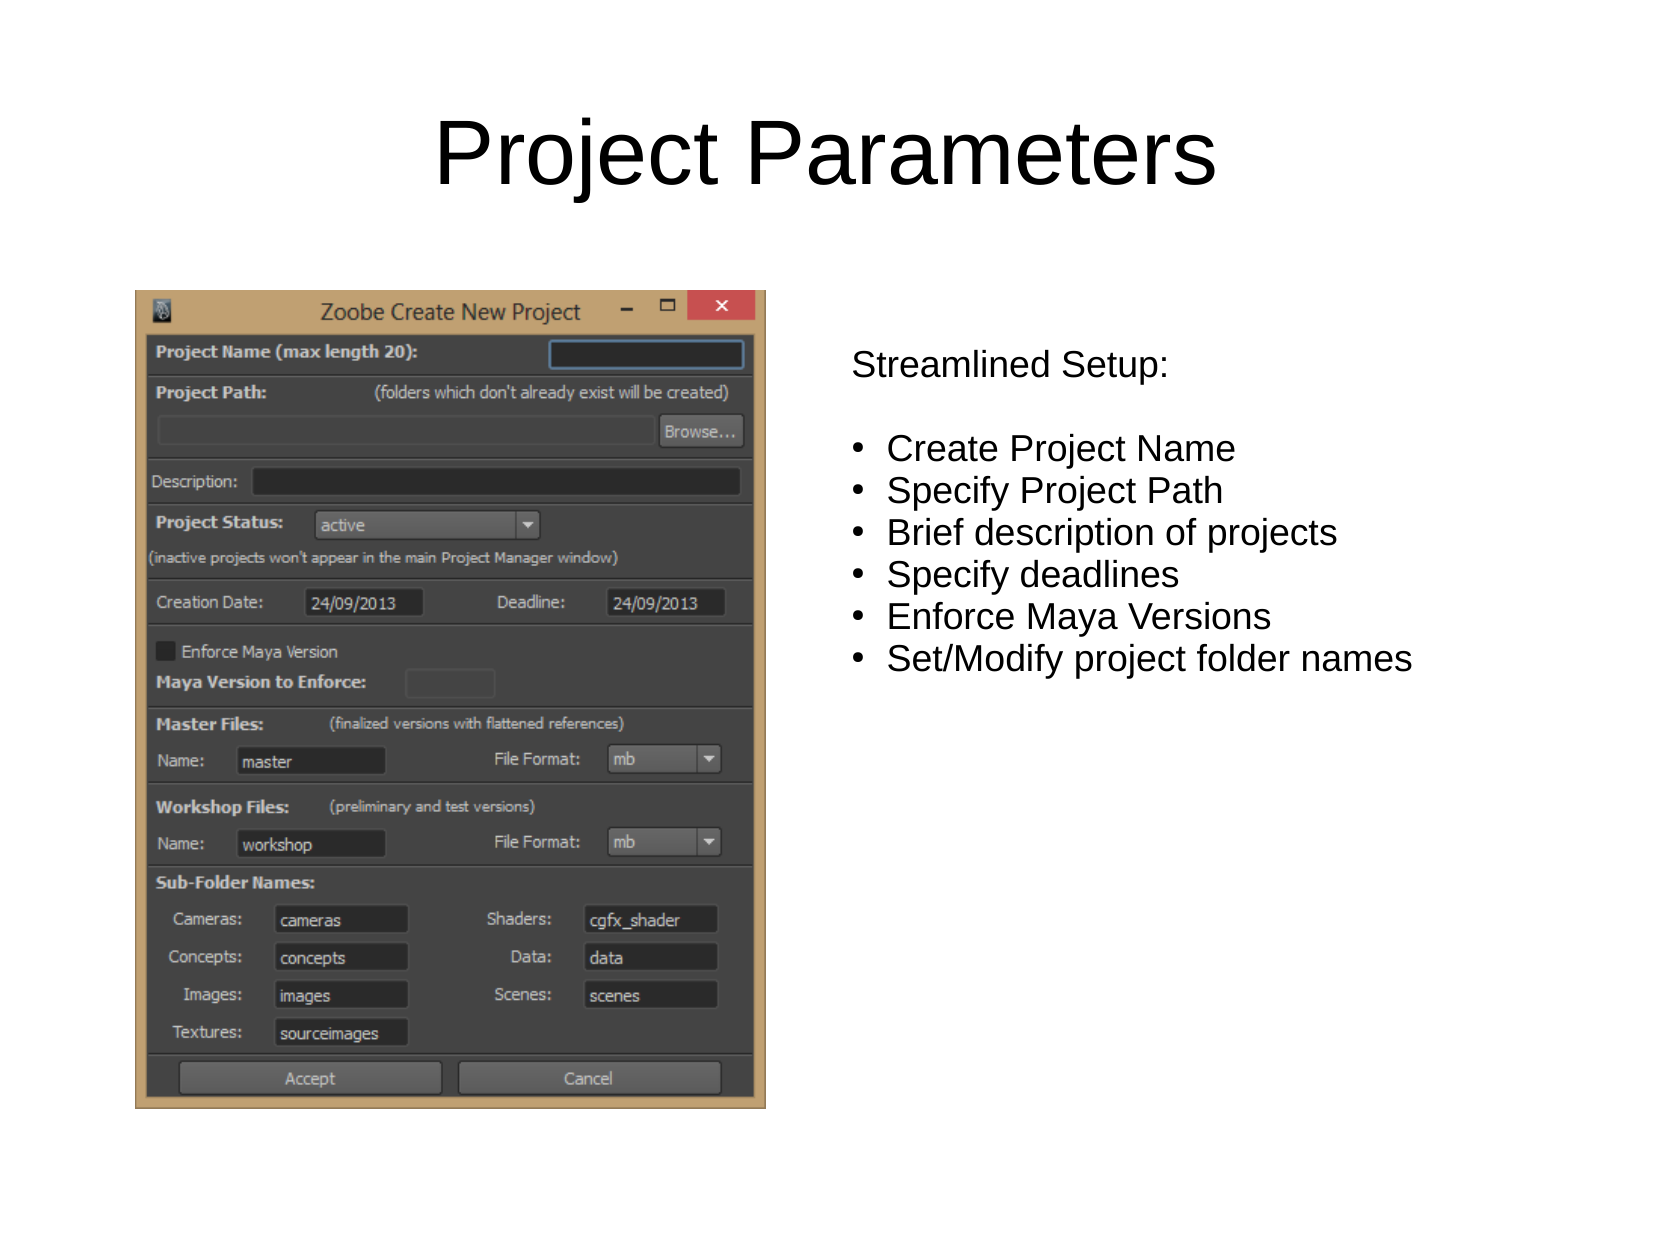

# Project Parameters
| Streamlined Setup: Create Project Name Specify Project Path Brief description of projects Specify deadlines Enforce Maya Versions Set/Modify project folder names |
| --- |